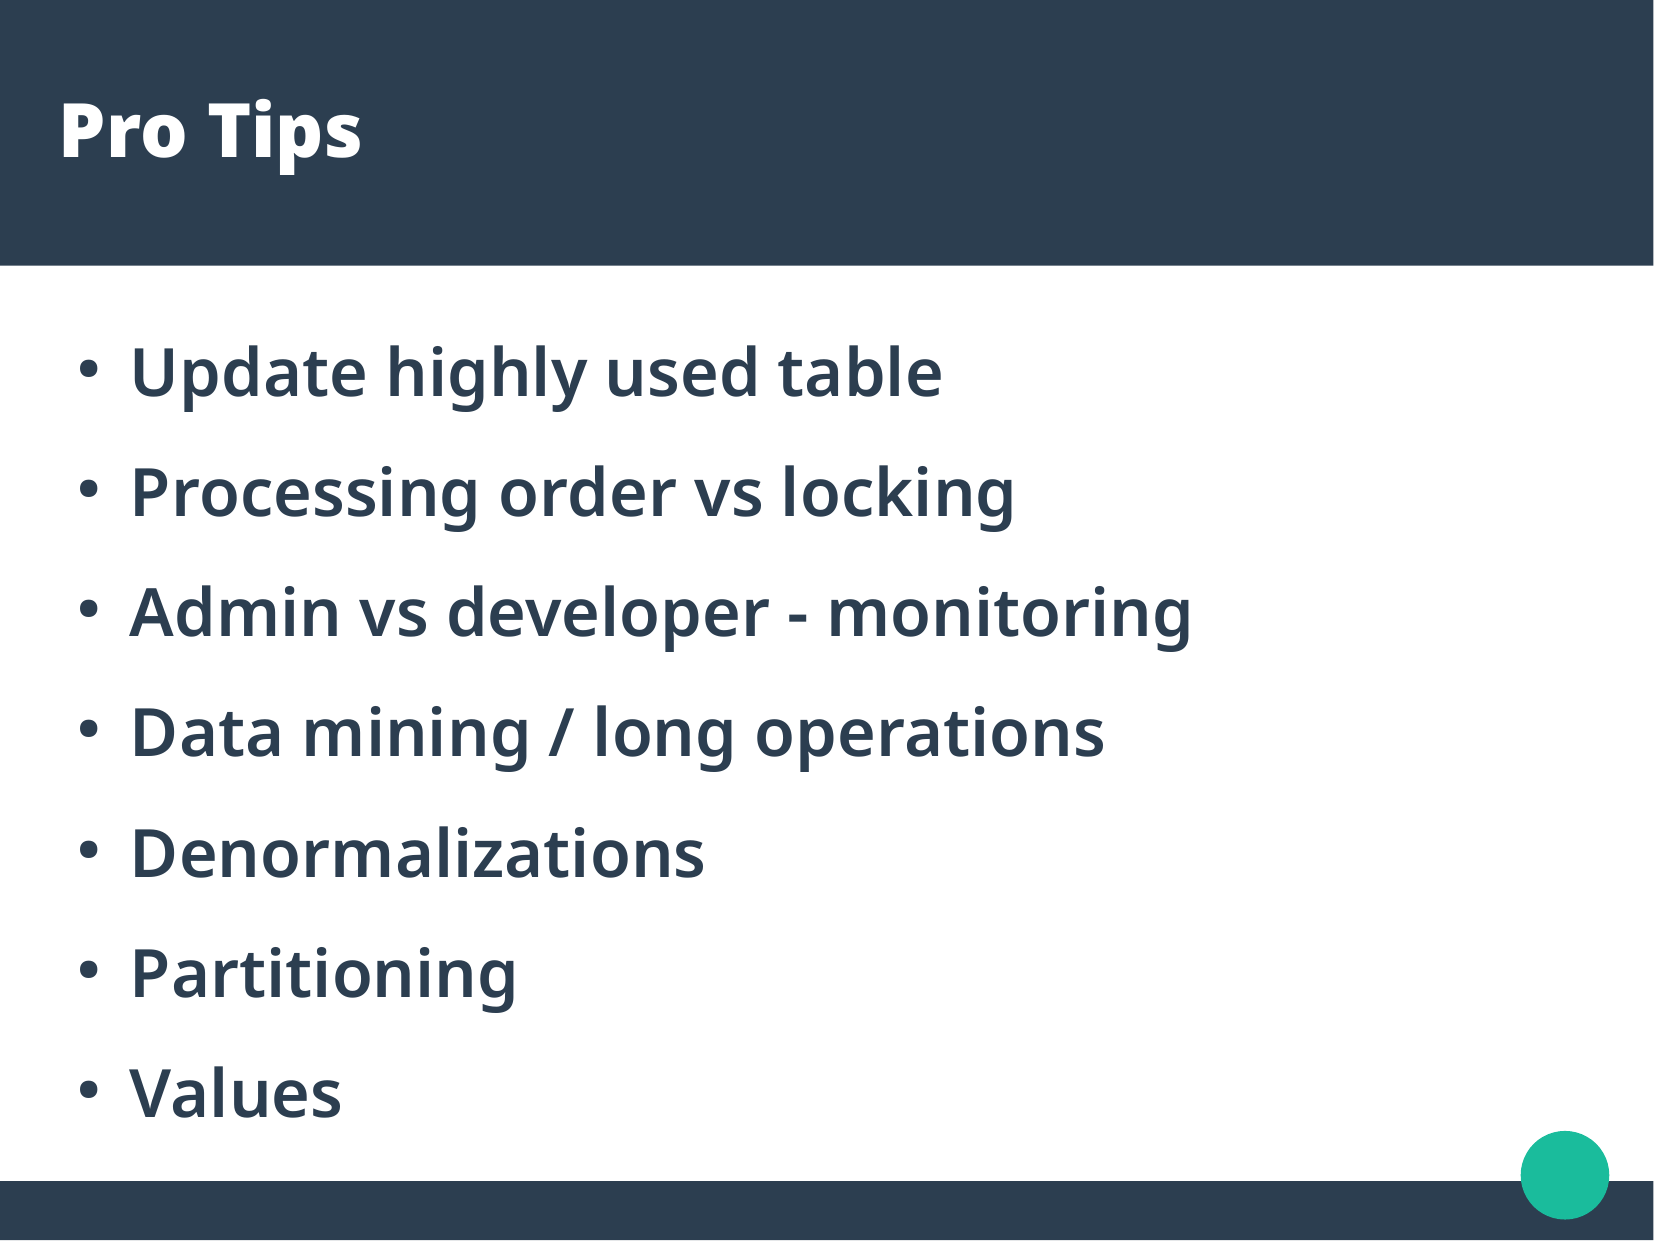

# Pro Tips
Update highly used table
Processing order vs locking
Admin vs developer - monitoring
Data mining / long operations
Denormalizations
Partitioning
Values